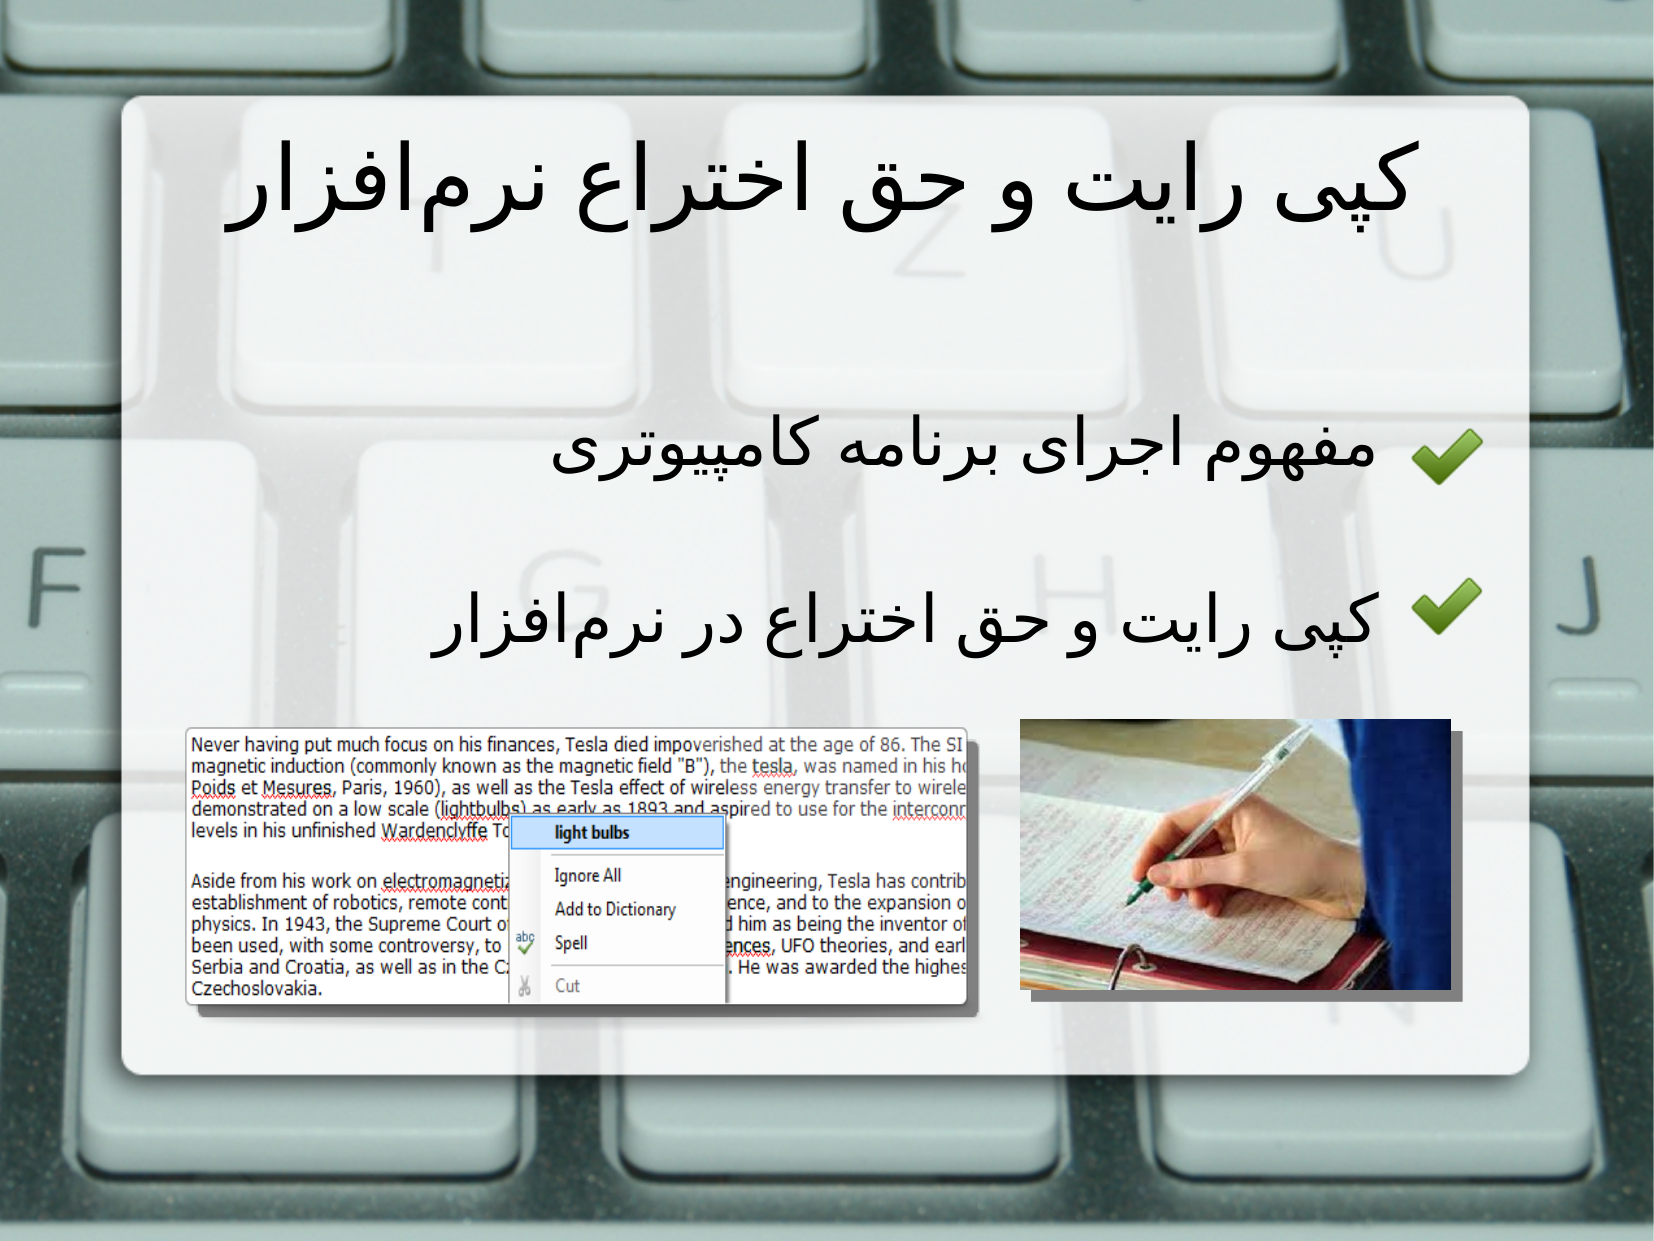

# کپی رایت و حق اختراع نرم‌افزار
مفهوم اجرای برنامه کامپیوتری
کپی رایت و حق اختراع در نرم‌افزار